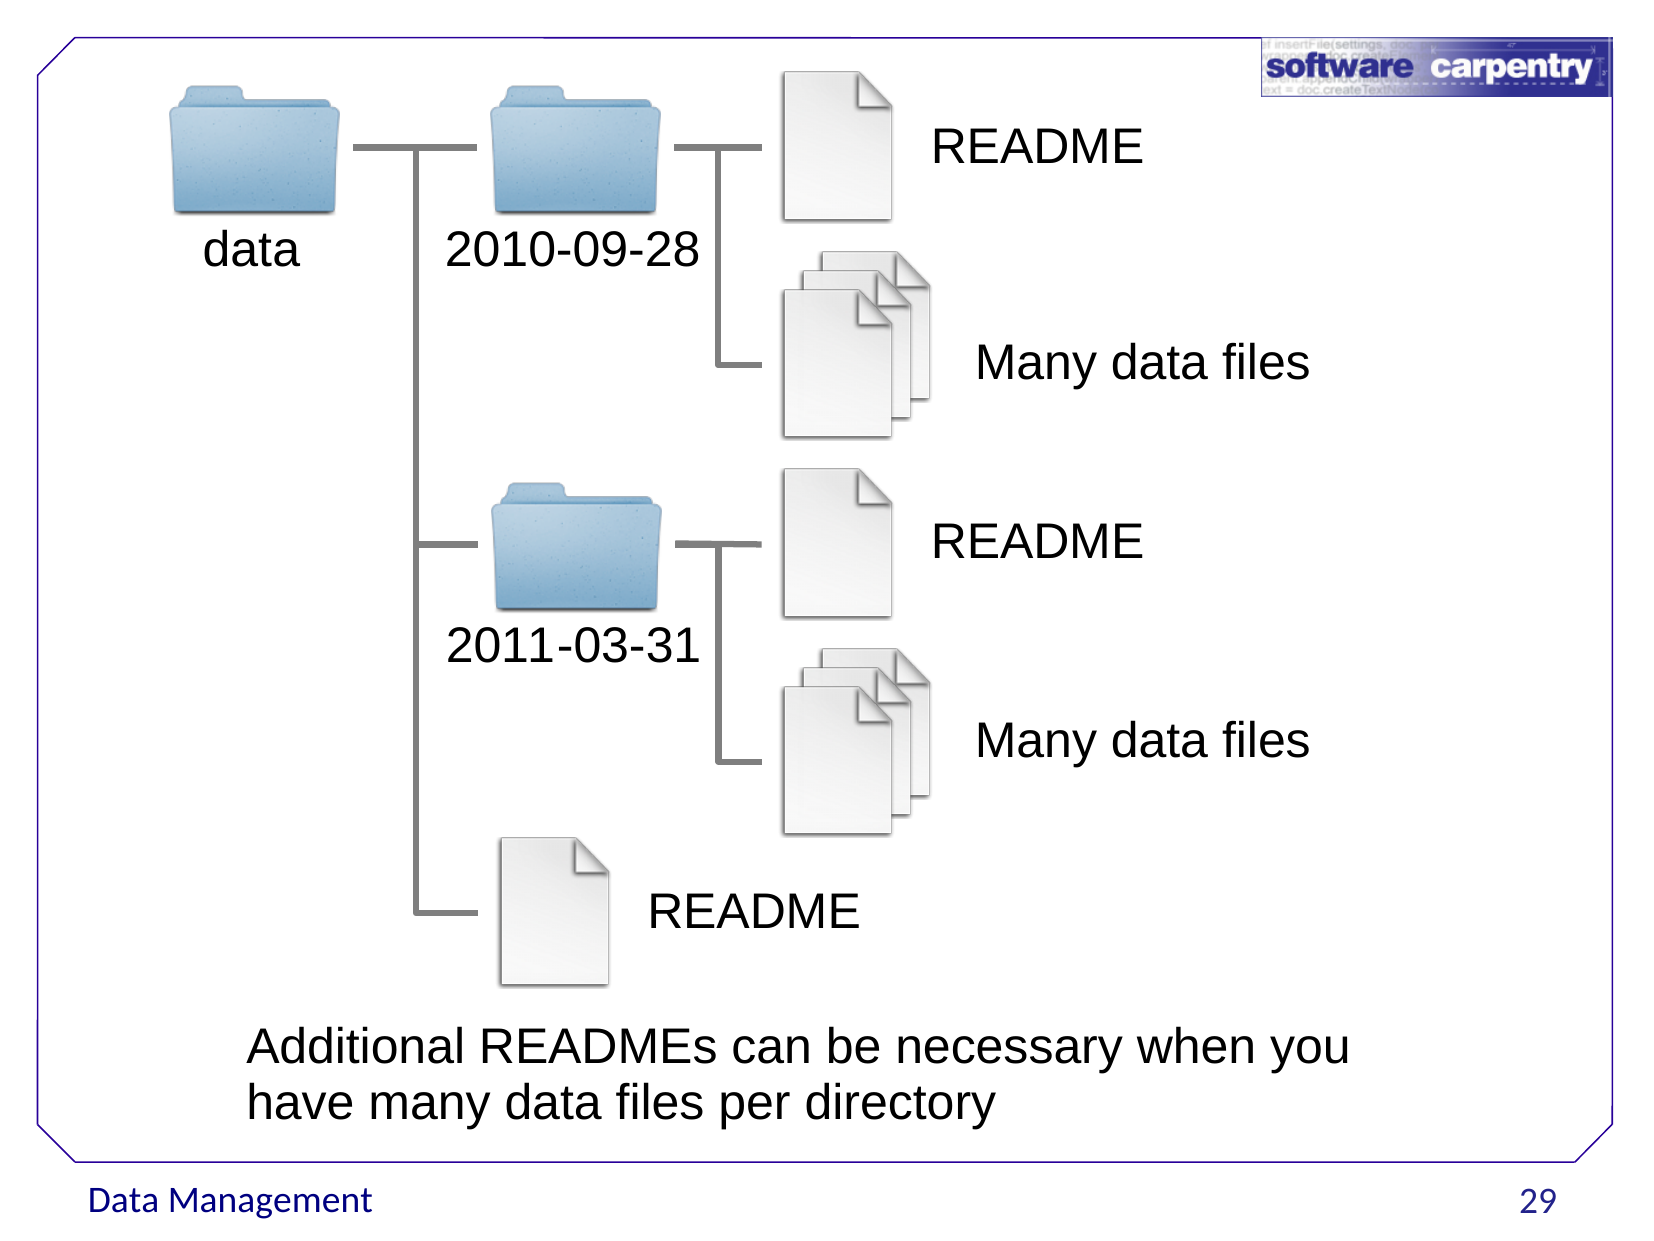

README
data
2010-09-28
Many data files
README
2011-03-31
Many data files
README
Additional READMEs can be necessary when you have many data files per directory